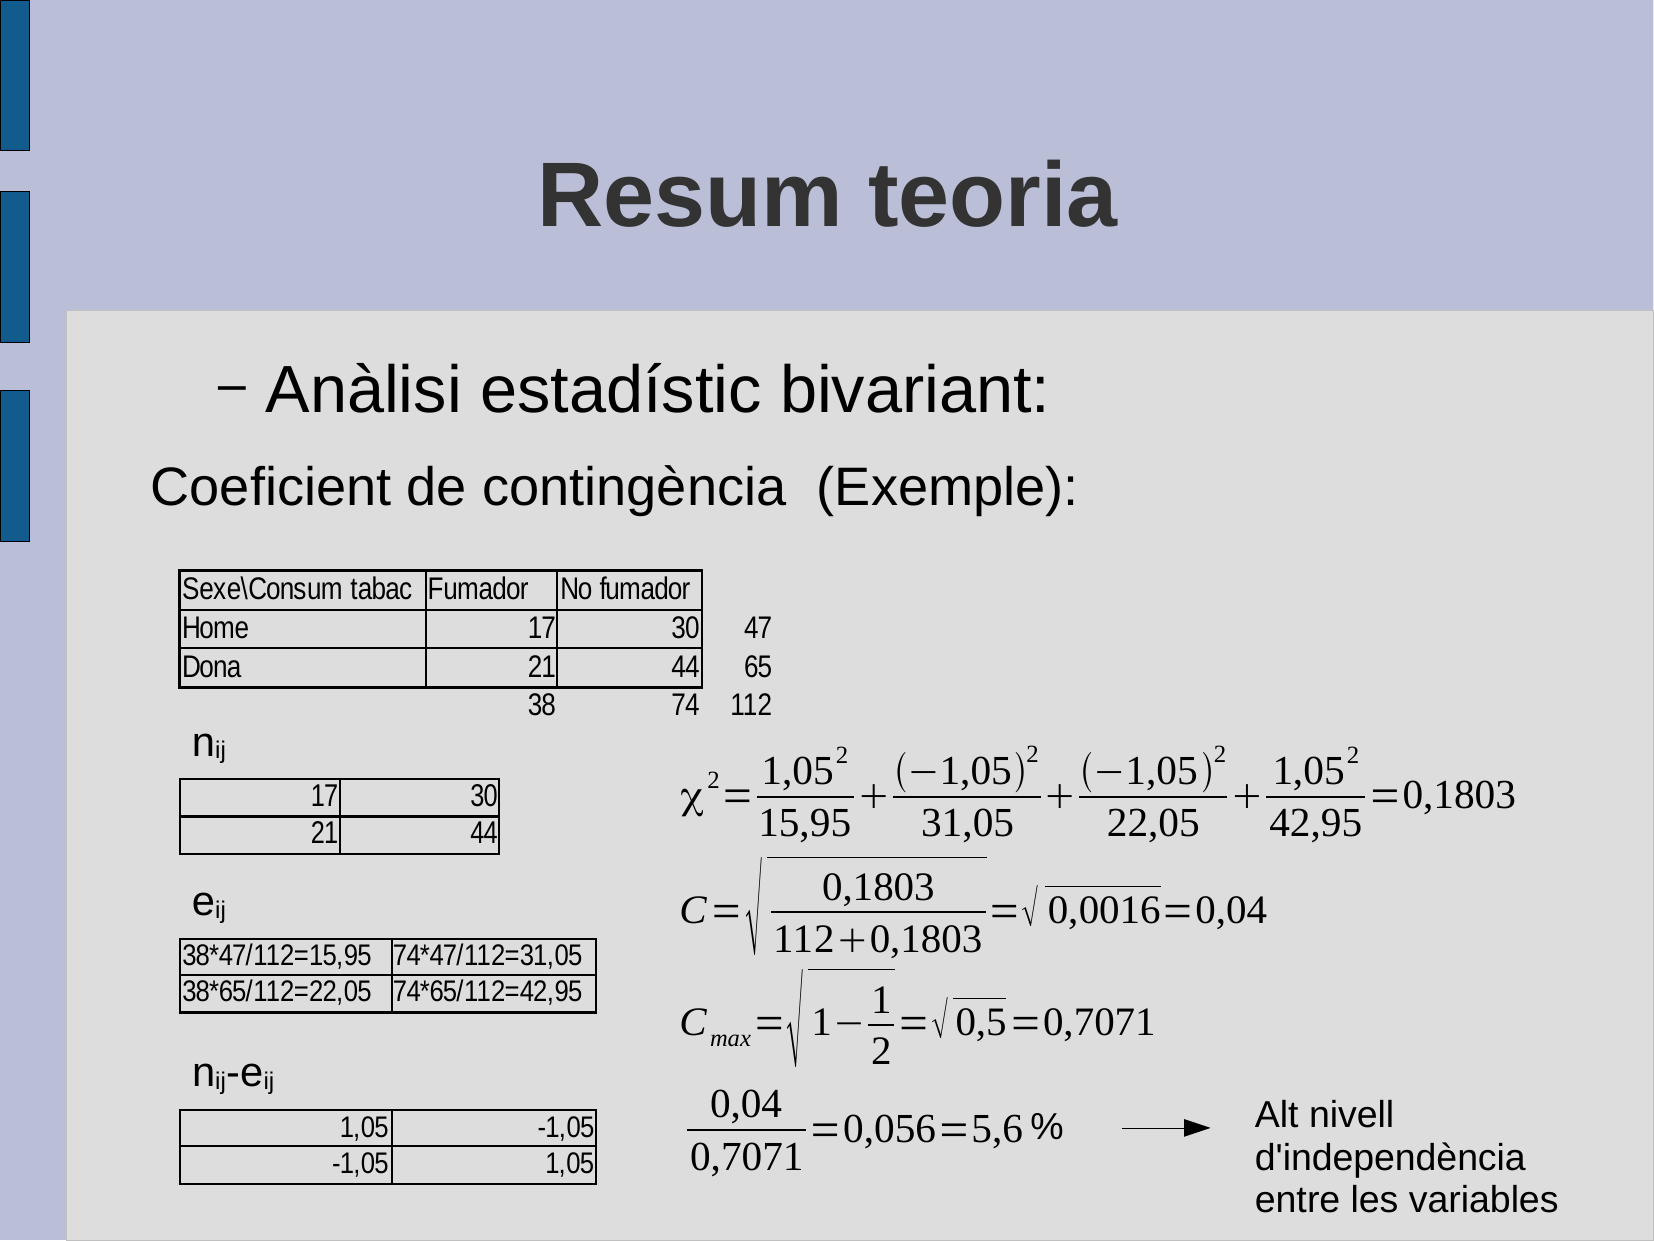

# Resum teoria
Anàlisi estadístic bivariant:
Coeficient de contingència (Exemple):
nij
eij
nij-eij
Alt nivell d'independència entre les variables
%